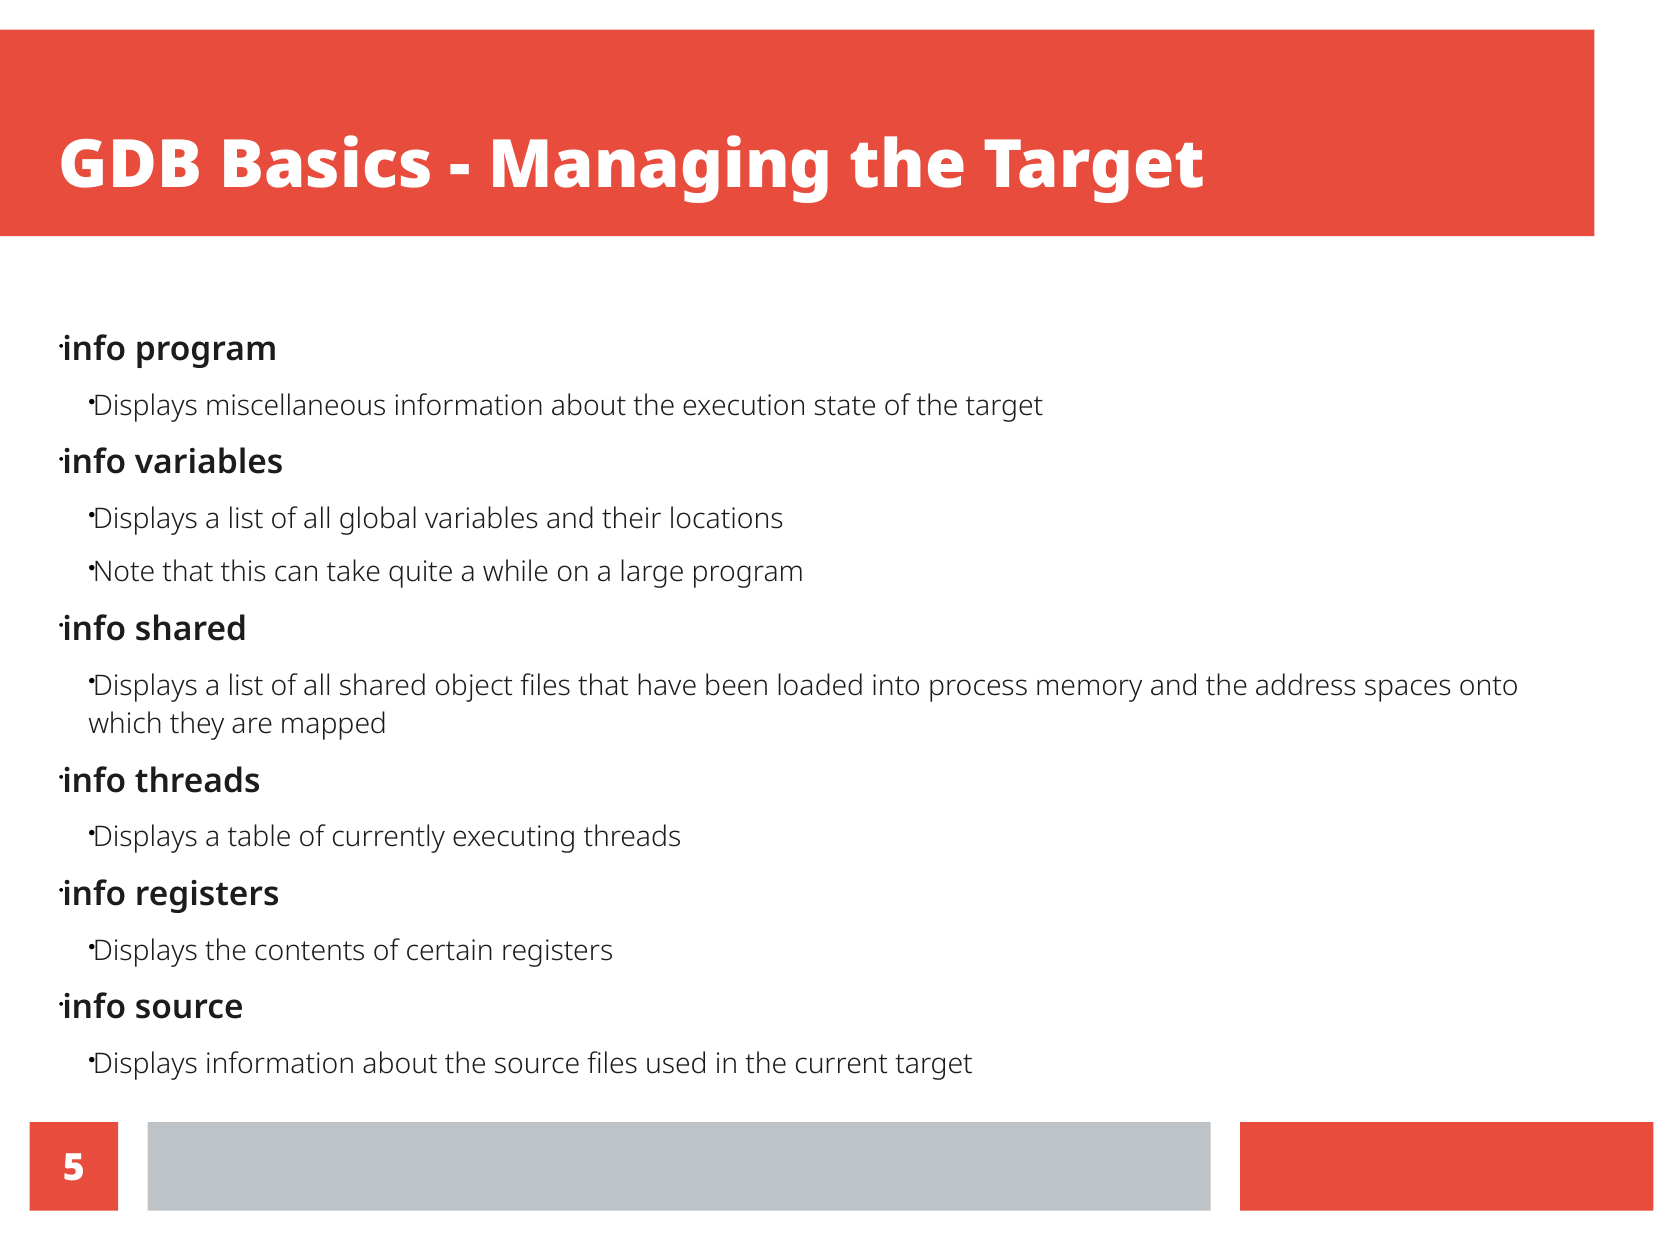

# GDB Basics - Managing the Target
info program
Displays miscellaneous information about the execution state of the target
info variables
Displays a list of all global variables and their locations
Note that this can take quite a while on a large program
info shared
Displays a list of all shared object files that have been loaded into process memory and the address spaces onto which they are mapped
info threads
Displays a table of currently executing threads
info registers
Displays the contents of certain registers
info source
Displays information about the source files used in the current target
5